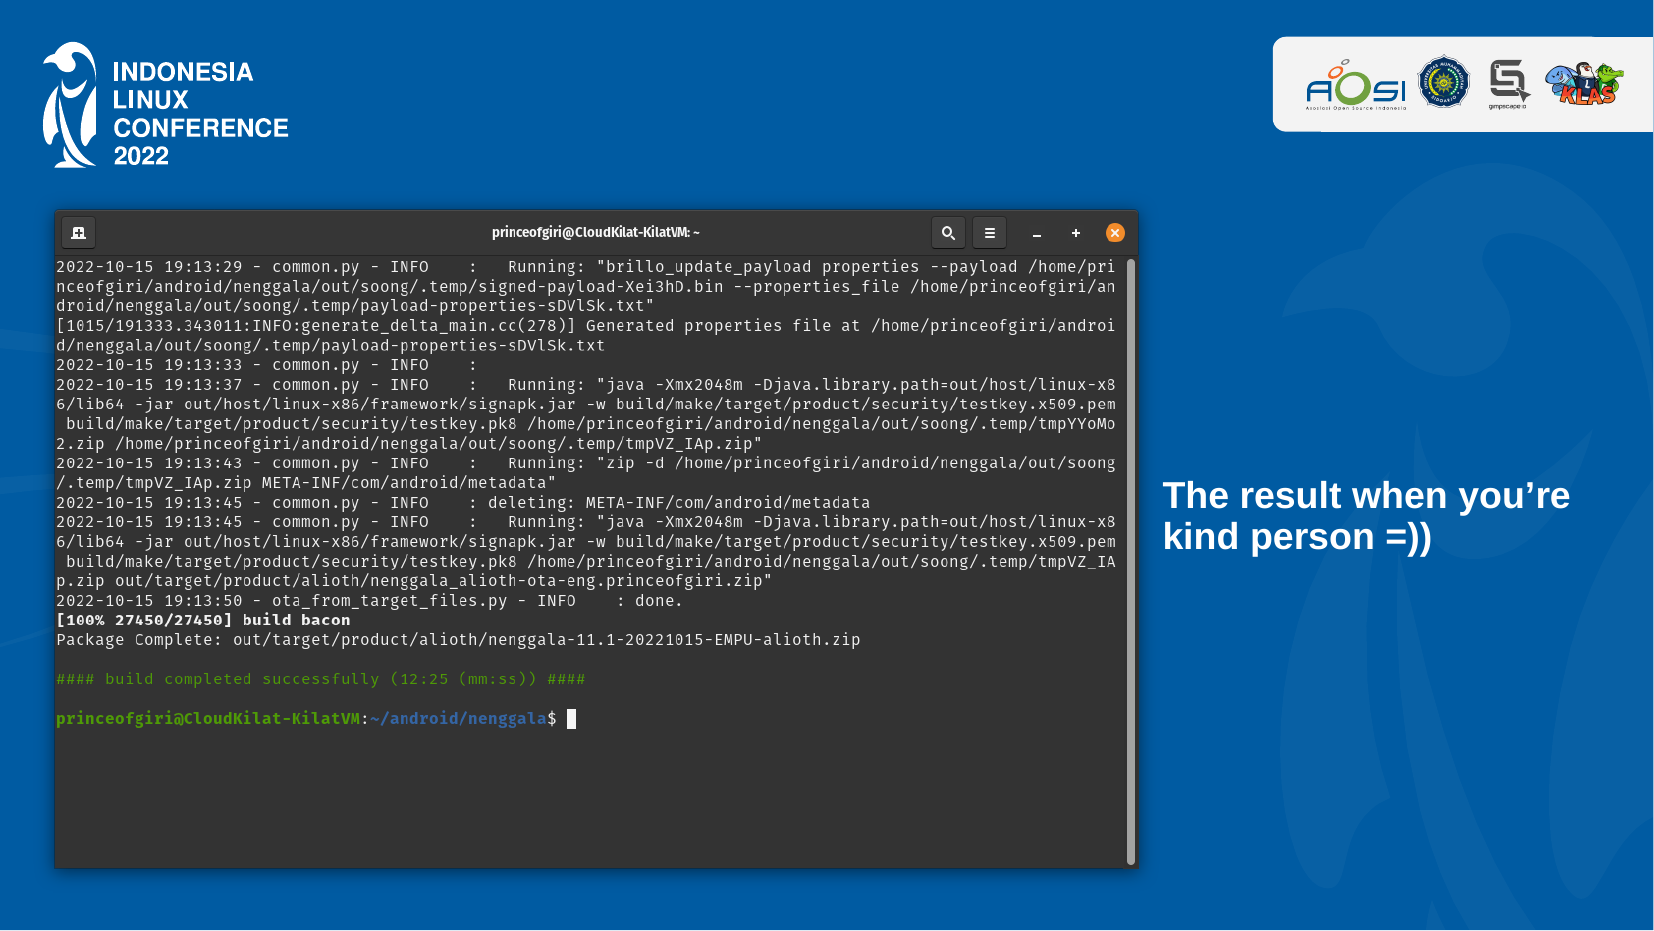

# The result when you’re kind person =))